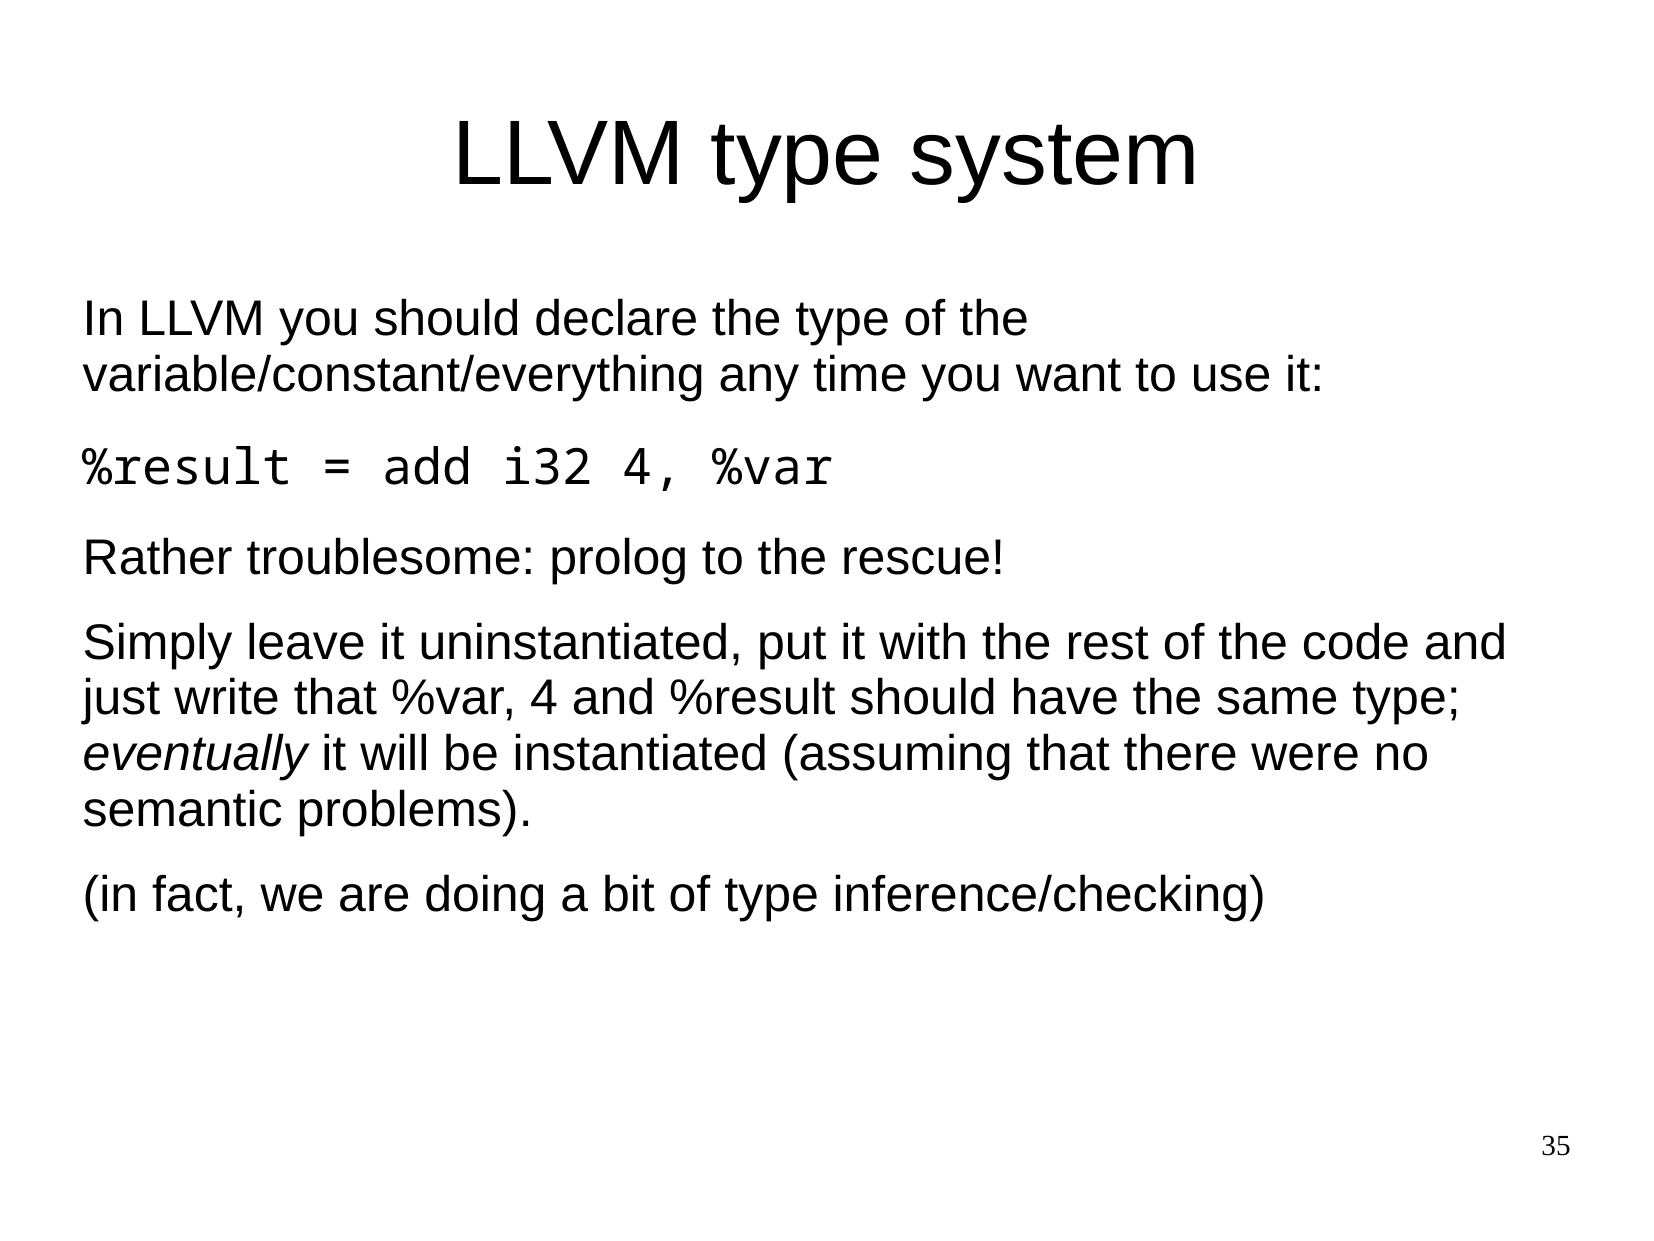

# LLVM type system
In LLVM you should declare the type of the variable/constant/everything any time you want to use it:
%result = add i32 4, %var
Rather troublesome: prolog to the rescue!
Simply leave it uninstantiated, put it with the rest of the code and just write that %var, 4 and %result should have the same type; eventually it will be instantiated (assuming that there were no semantic problems).
(in fact, we are doing a bit of type inference/checking)
35